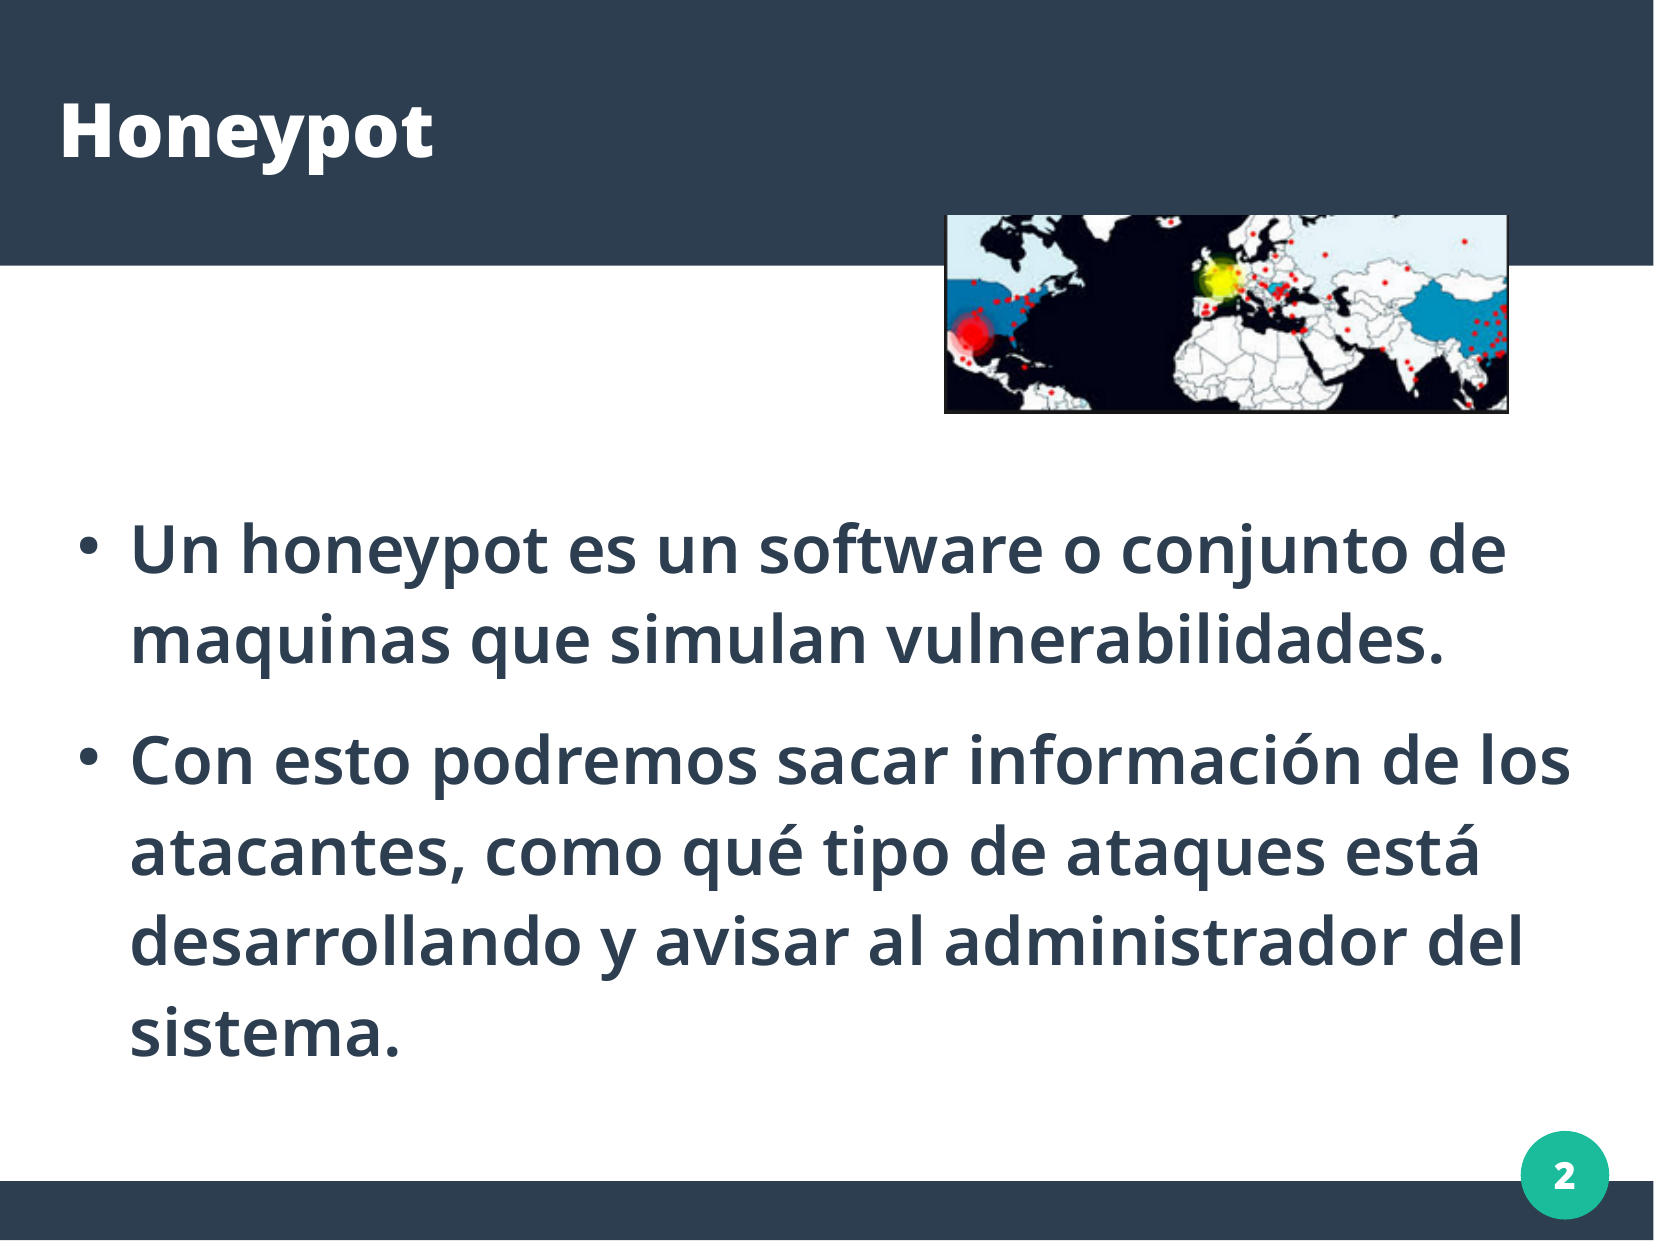

# Honeypot
Un honeypot es un software o conjunto de maquinas que simulan vulnerabilidades.
Con esto podremos sacar información de los atacantes, como qué tipo de ataques está desarrollando y avisar al administrador del sistema.
2